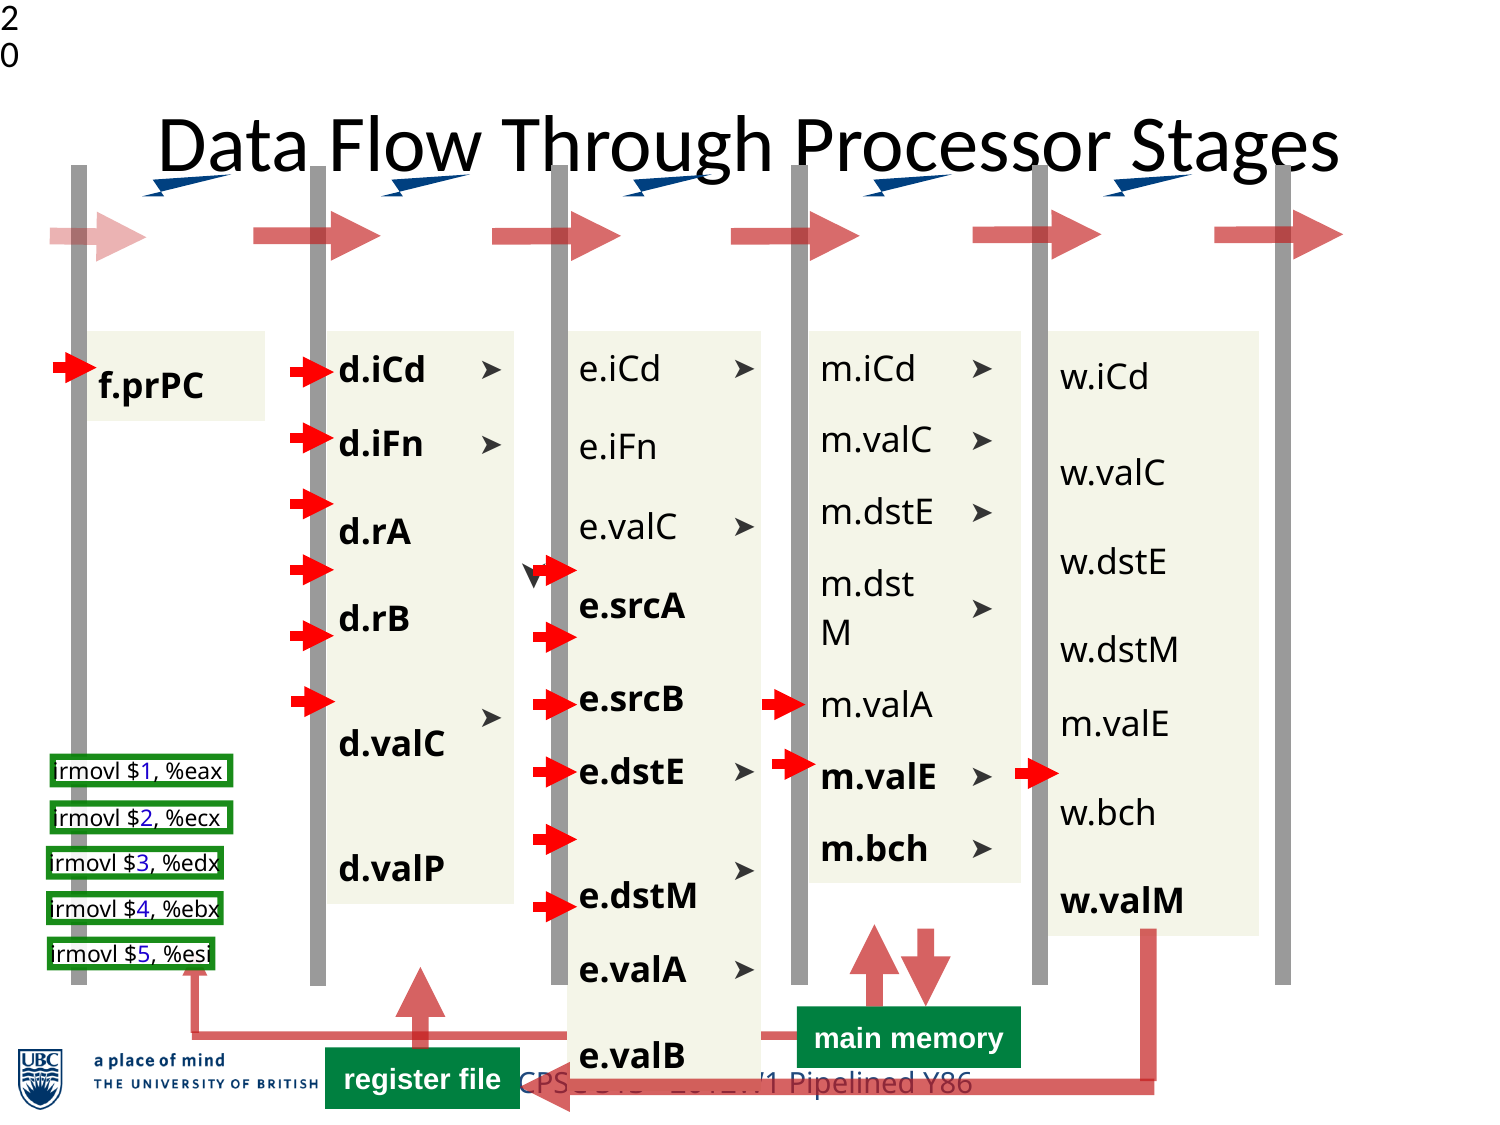

# Data Flow Through Processor Stages
➤
F
D
E
M
W
| f.prPC | |
| --- | --- |
| d.iCd | ➤ |
| --- | --- |
| d.iFn | ➤ |
| d.rA | |
| d.rB | |
| d.valC | ➤ |
| d.valP | |
| e.iCd | ➤ |
| --- | --- |
| e.iFn | |
| e.valC | ➤ |
| e.srcA | |
| e.srcB | |
| e.dstE | ➤ |
| e.dstM | ➤ |
| e.valA | ➤ |
| e.valB | |
| m.iCd | ➤ |
| --- | --- |
| m.valC | ➤ |
| m.dstE | ➤ |
| m.dstM | ➤ |
| m.valA | |
| m.valE | ➤ |
| m.bch | ➤ |
| w.iCd | |
| --- | --- |
| w.valC | |
| w.dstE | |
| w.dstM | |
| m.valE | |
| w.bch | |
| w.valM | |
irmovl $1, %eax
irmovl $2, %ecx
irmovl $3, %edx
irmovl $4, %ebx
irmovl $5, %esi
main memory
register file